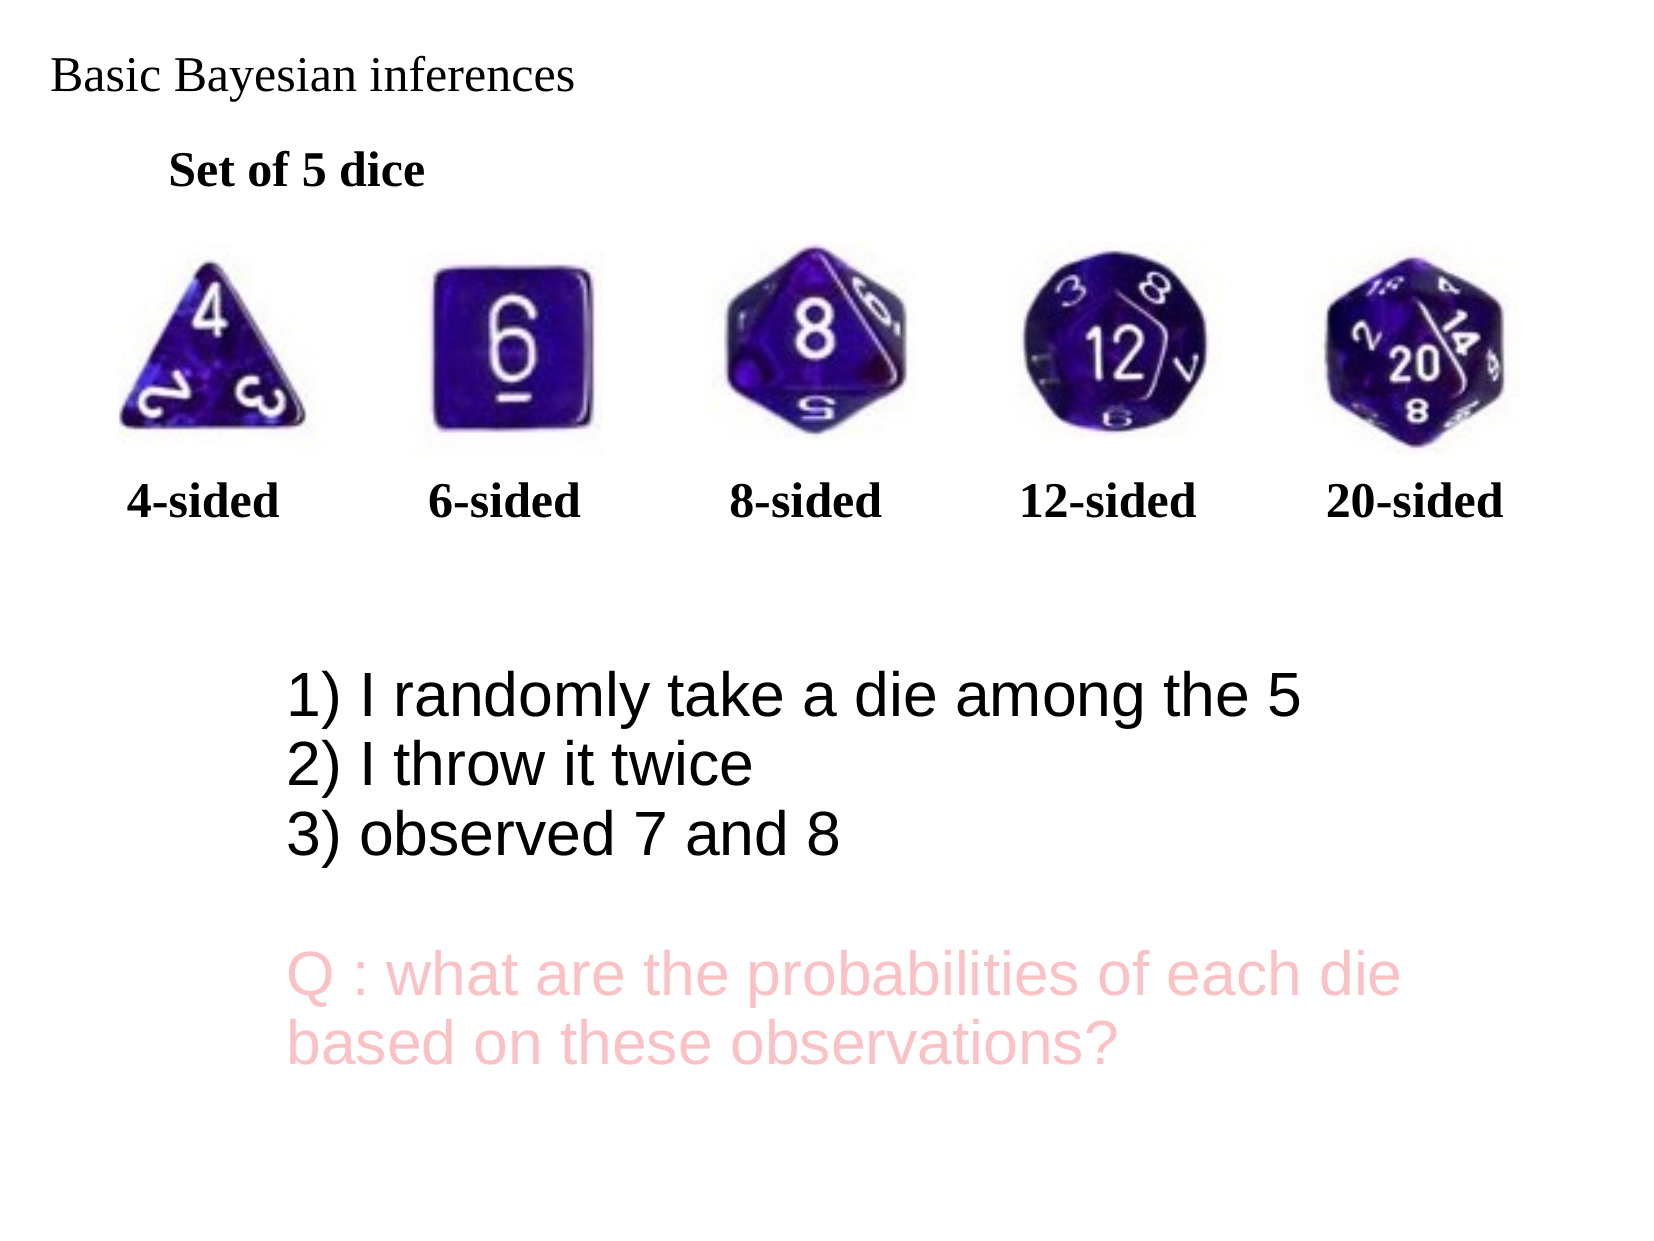

Basic Bayesian inferences
Set of 5 dice
4-sided
6-sided
8-sided
12-sided
20-sided
1) I randomly take a die among the 5
2) I throw it twice
3) observed 7 and 8
Q : what are the probabilities of each die based on these observations?